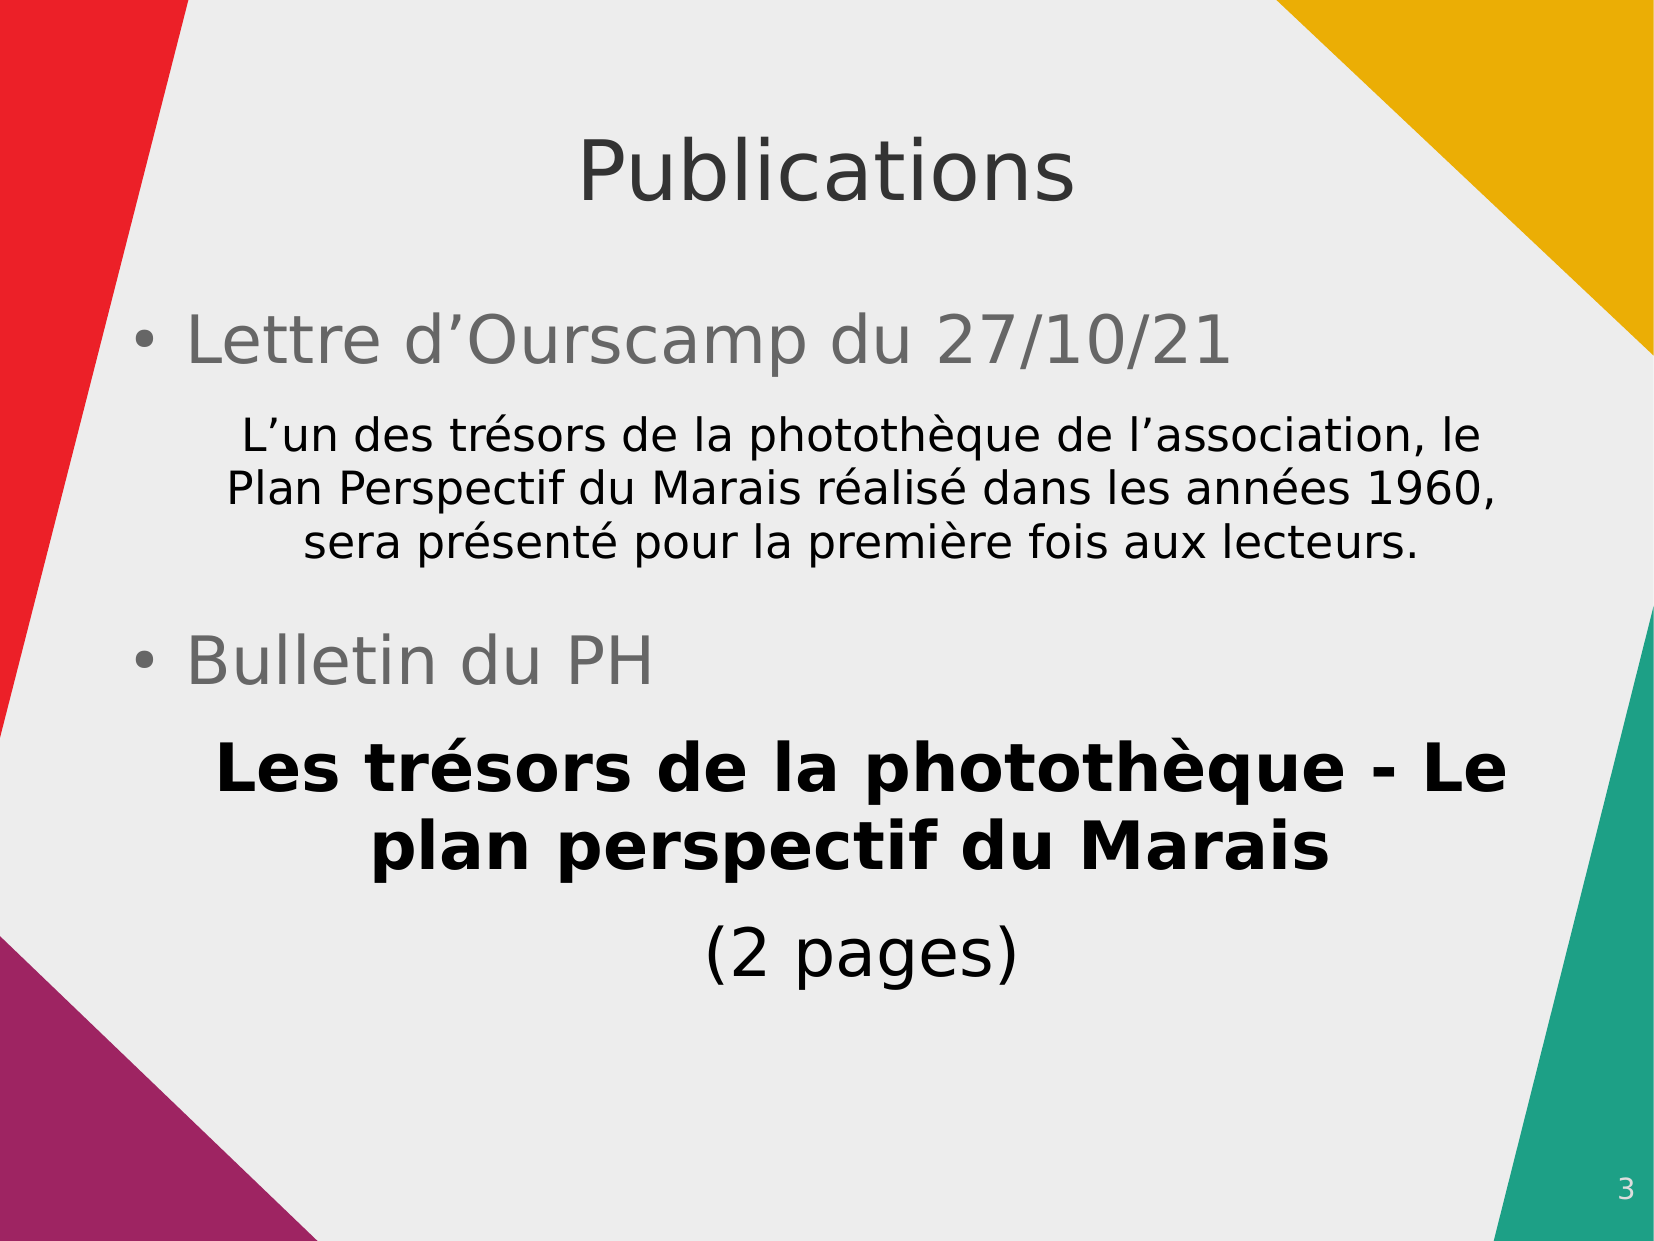

# Publications
Lettre d’Ourscamp du 27/10/21
L’un des trésors de la photothèque de l’association, le Plan Perspectif du Marais réalisé dans les années 1960, sera présenté pour la première fois aux lecteurs.
Bulletin du PH
Les trésors de la photothèque - Le plan perspectif du Marais
(2 pages)
3